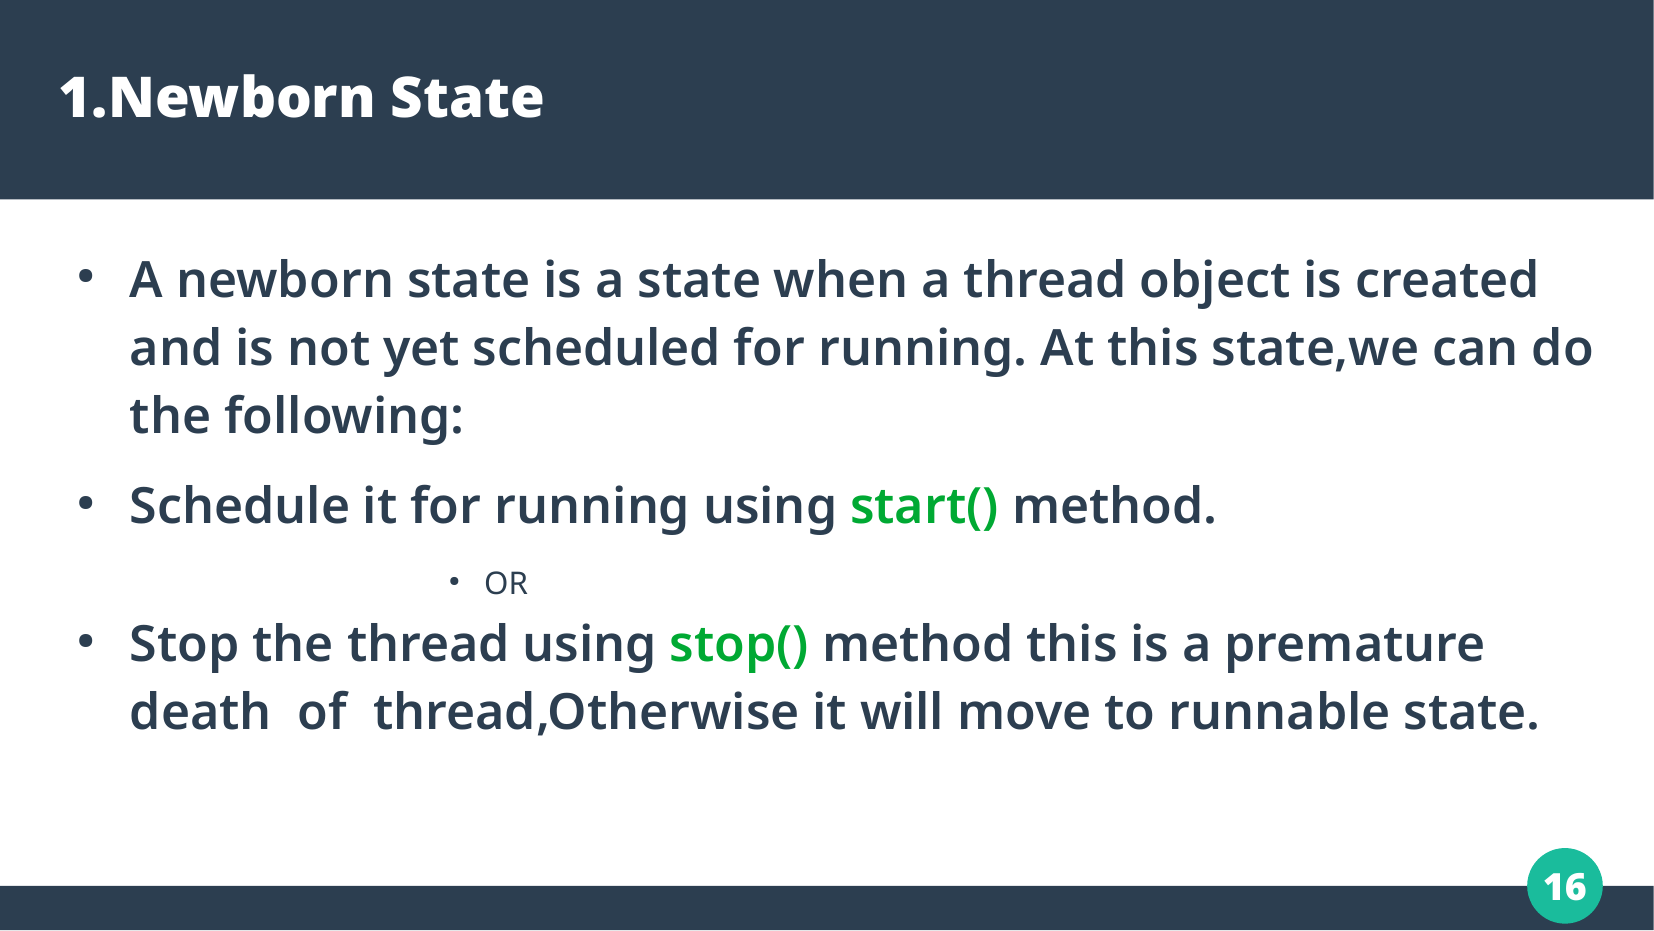

# 1.Newborn State
A newborn state is a state when a thread object is created and is not yet scheduled for running. At this state,we can do the following:
Schedule it for running using start() method.
OR
Stop the thread using stop() method this is a premature death of thread,Otherwise it will move to runnable state.